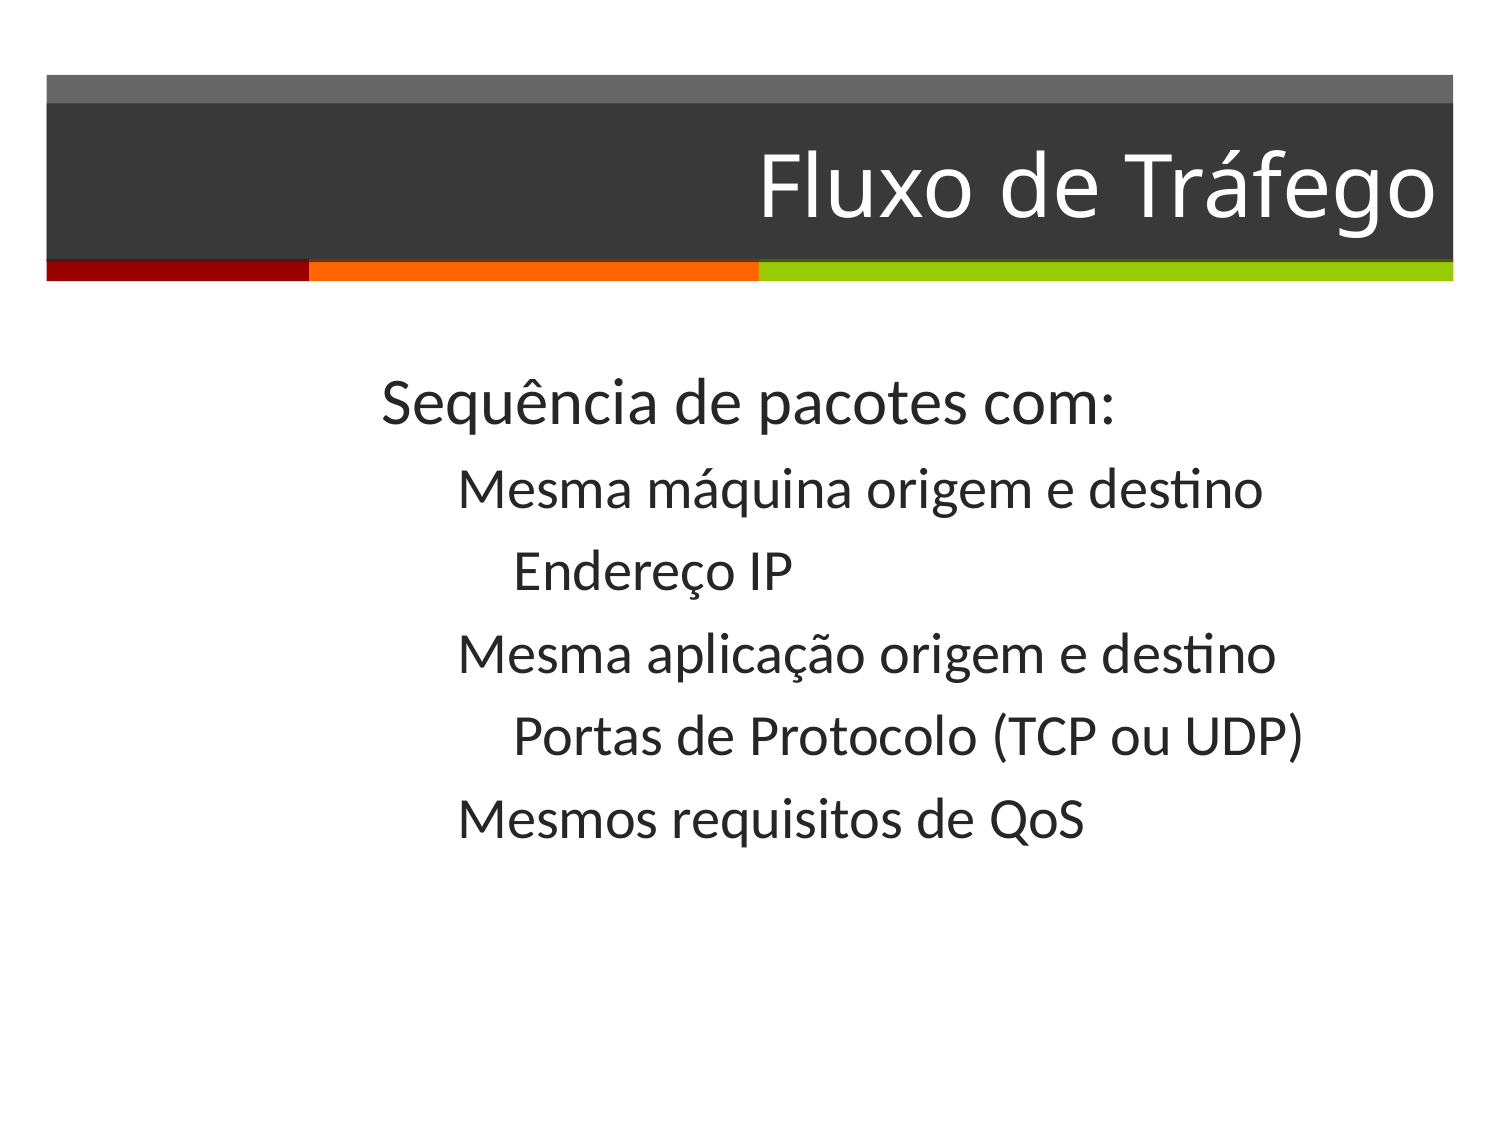

# Fluxo de Tráfego
Sequência de pacotes com:
Mesma máquina origem e destino
Endereço IP
Mesma aplicação origem e destino
Portas de Protocolo (TCP ou UDP)
Mesmos requisitos de QoS